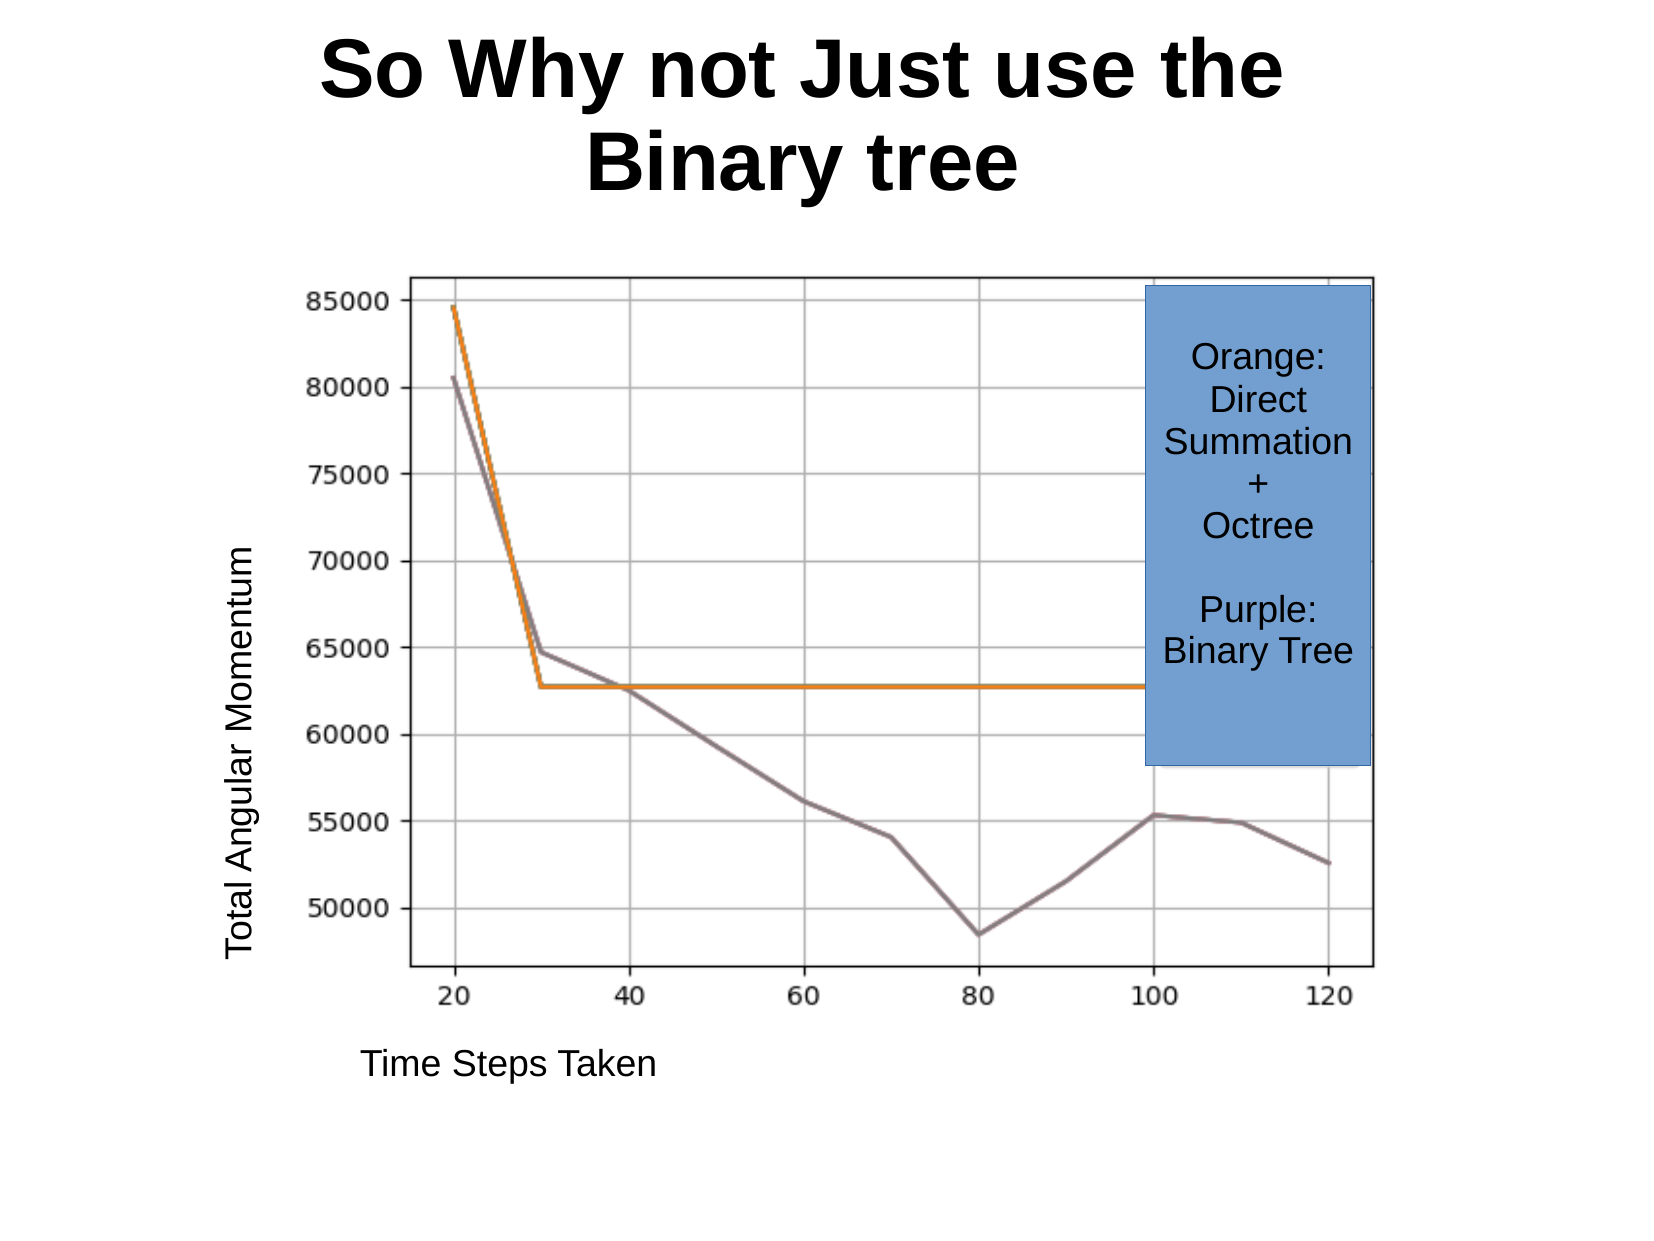

So Why not Just use the Binary tree
Orange:
Direct
Summation
+
Octree
Purple:
Binary Tree
Total Angular Momentum
Time Steps Taken